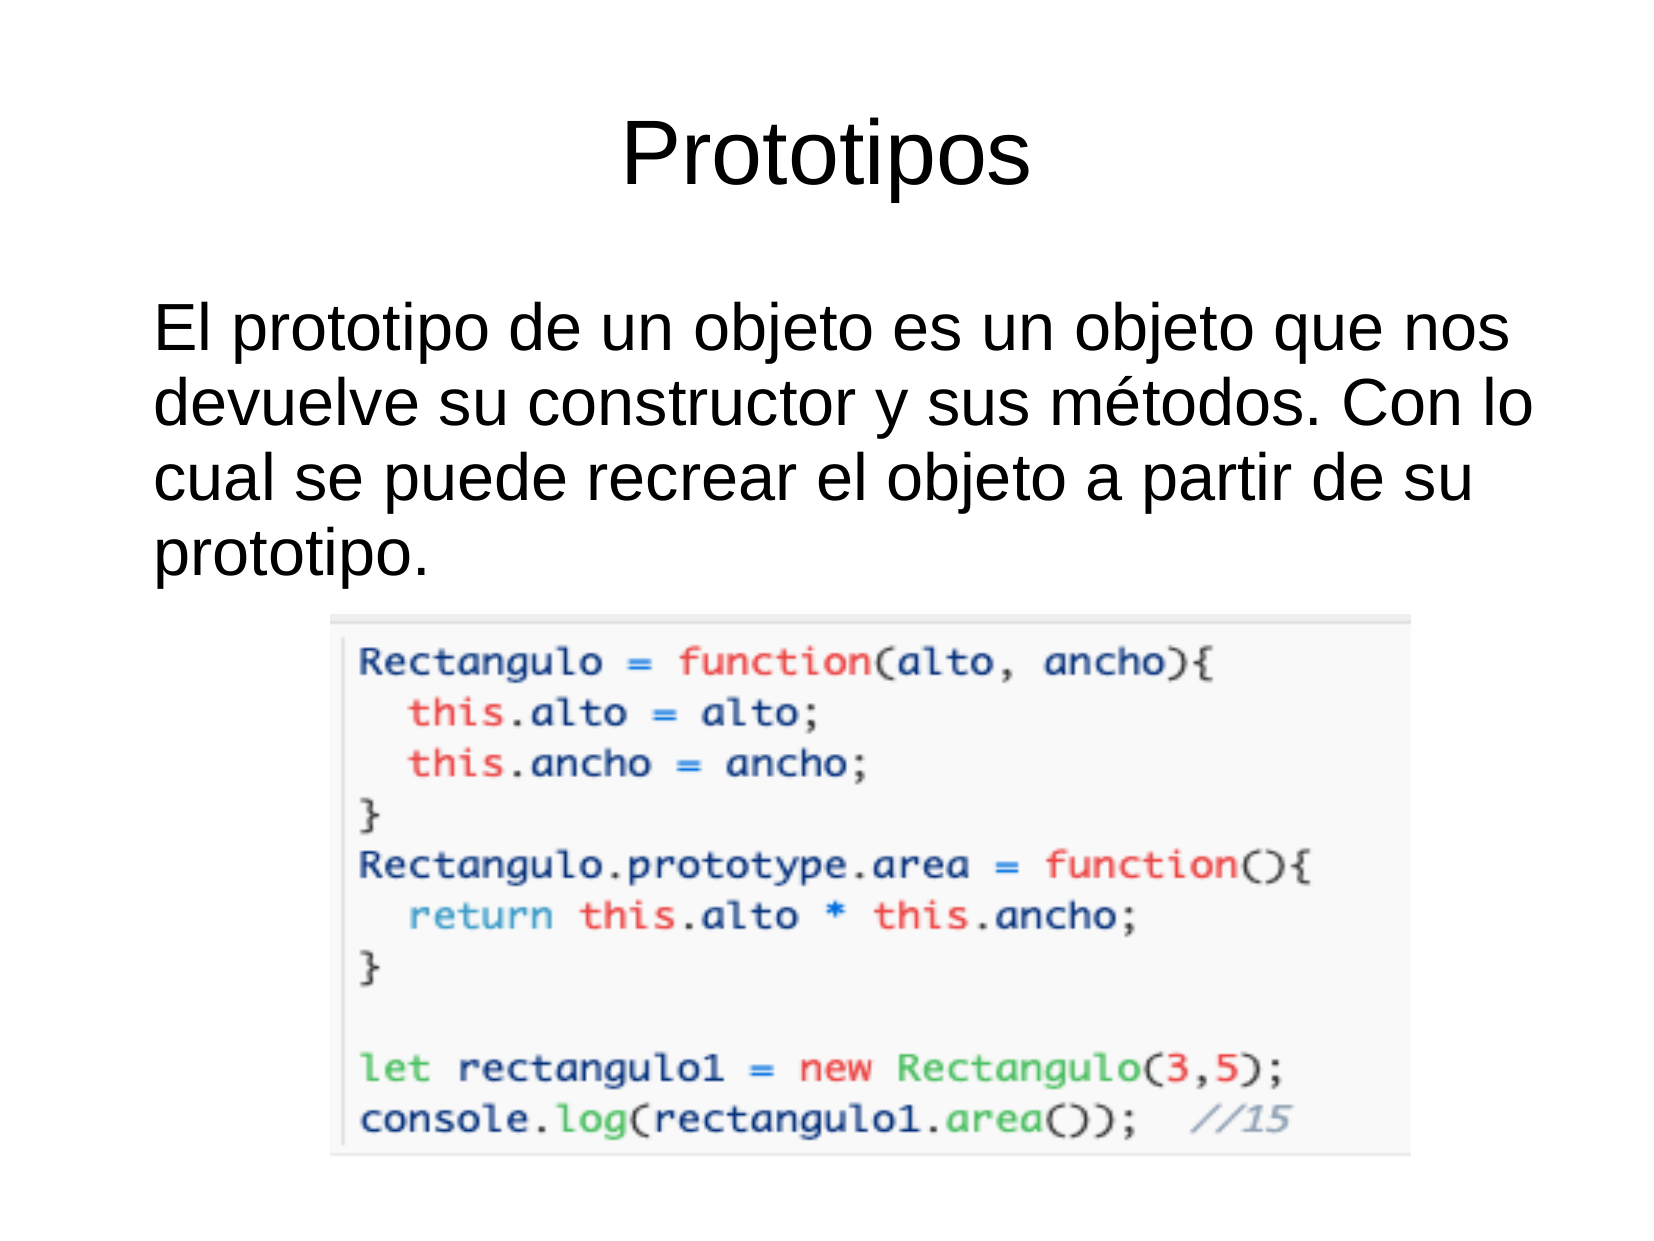

# Prototipos
El prototipo de un objeto es un objeto que nos devuelve su constructor y sus métodos. Con lo cual se puede recrear el objeto a partir de su prototipo.